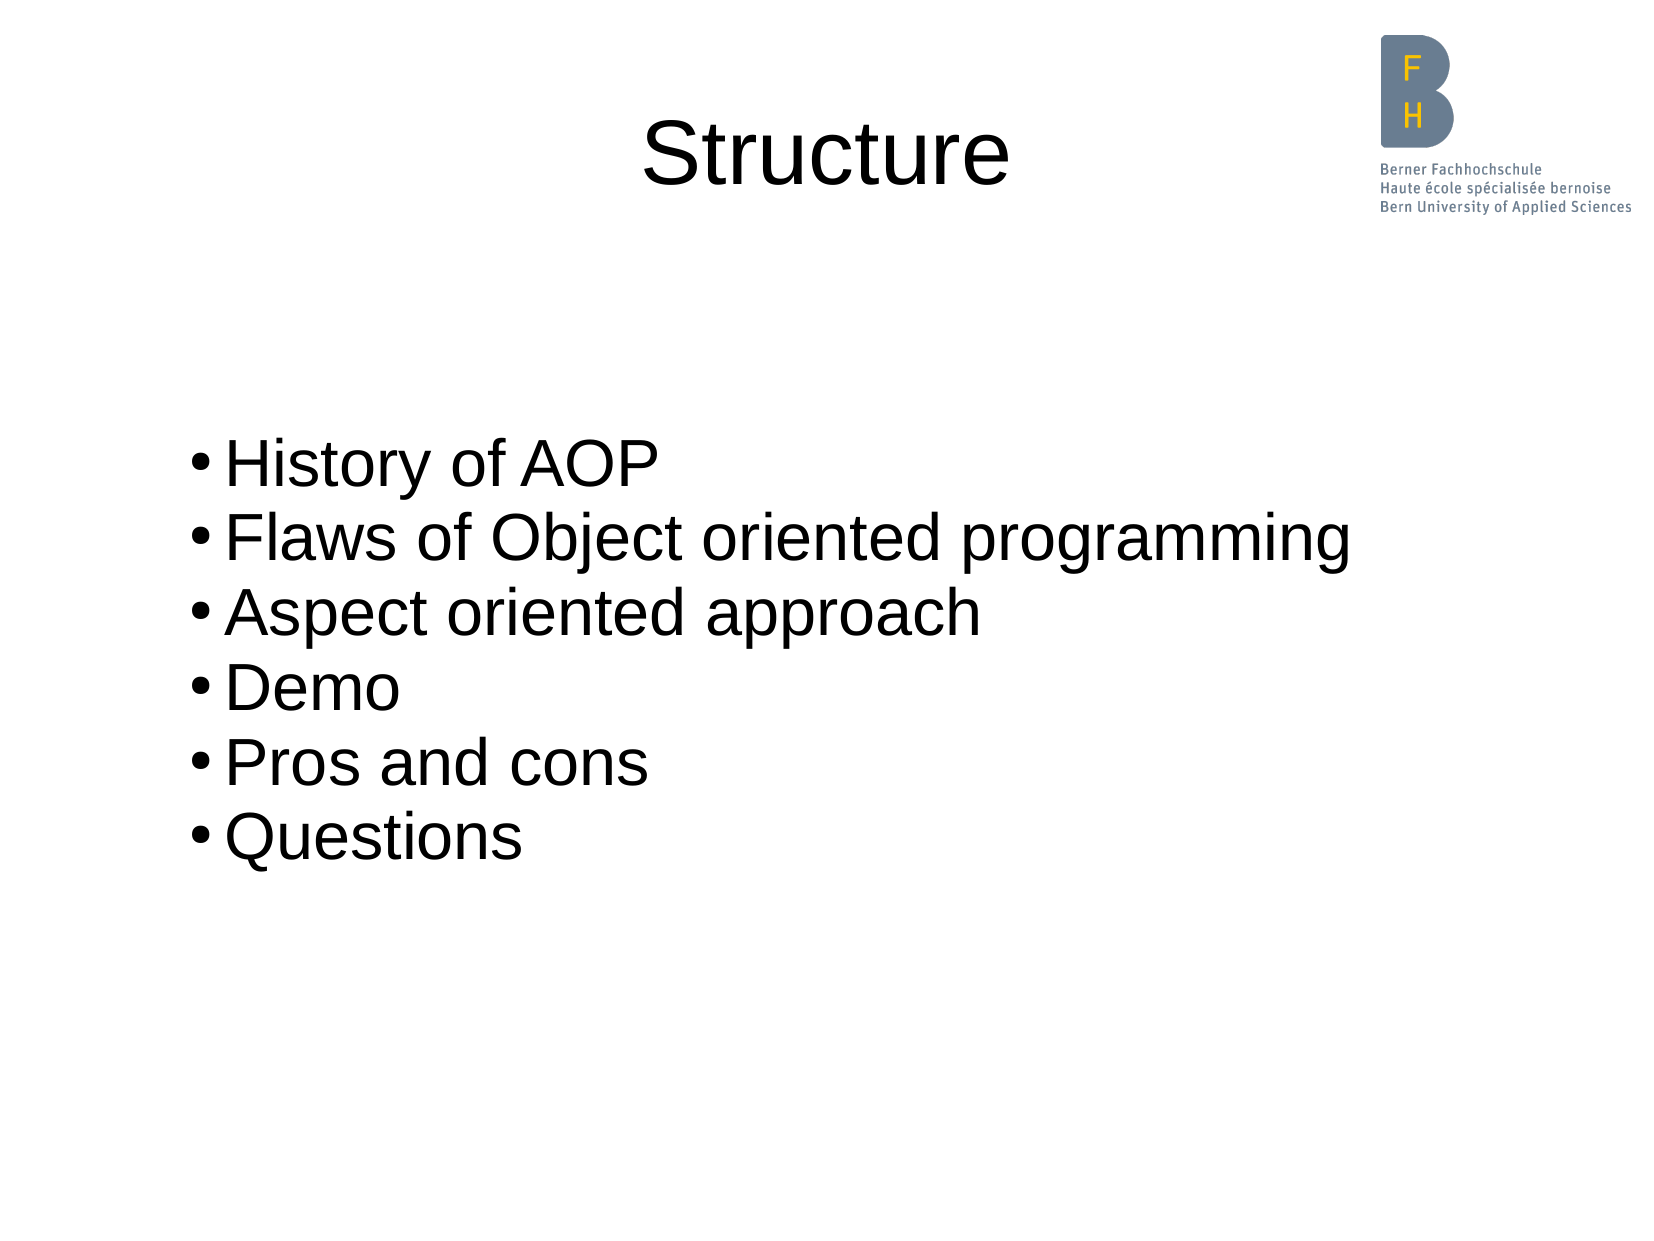

# Structure
History of AOP
Flaws of Object oriented programming
Aspect oriented approach
Demo
Pros and cons
Questions